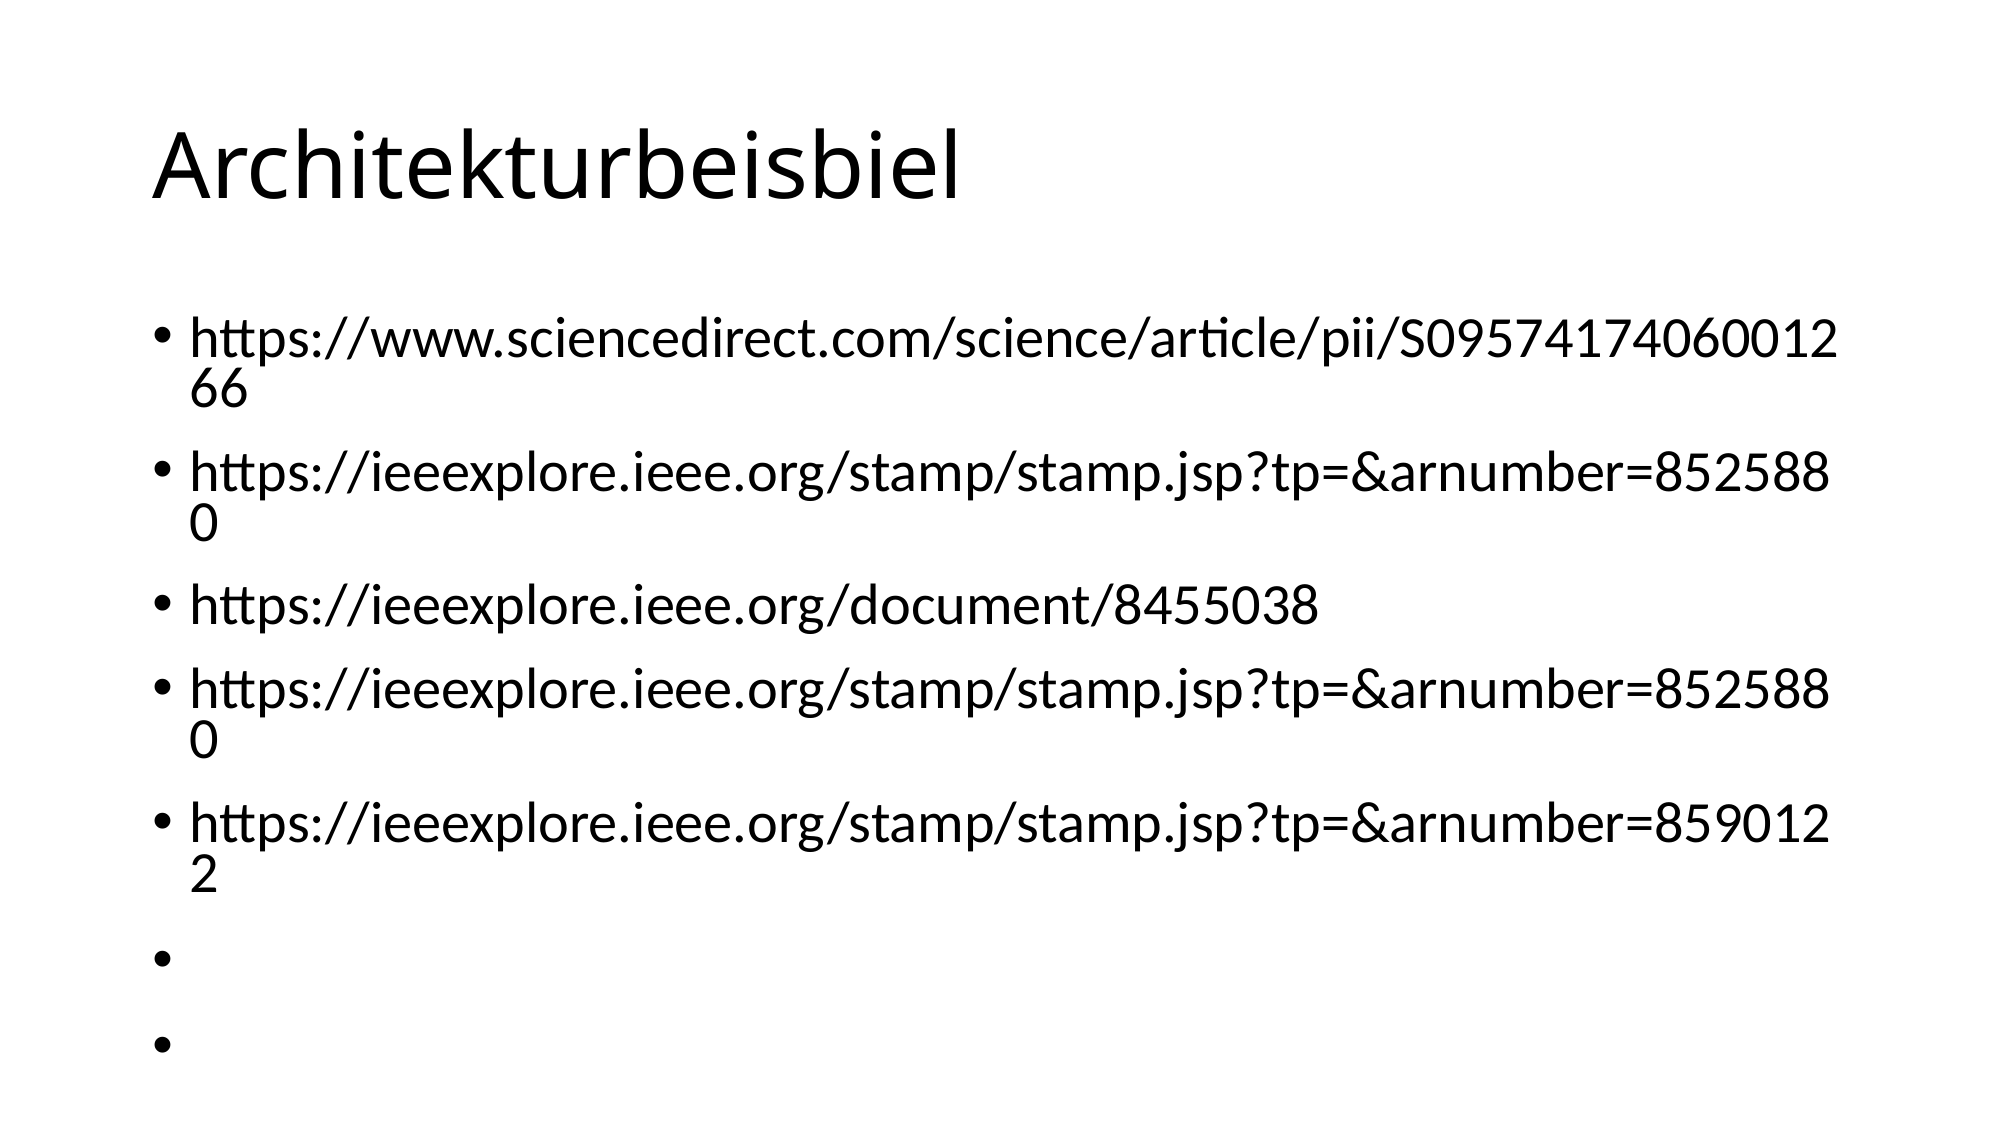

# Architekturbeisbiel
https://www.sciencedirect.com/science/article/pii/S0957417406001266
https://ieeexplore.ieee.org/stamp/stamp.jsp?tp=&arnumber=8525880
https://ieeexplore.ieee.org/document/8455038
https://ieeexplore.ieee.org/stamp/stamp.jsp?tp=&arnumber=8525880
https://ieeexplore.ieee.org/stamp/stamp.jsp?tp=&arnumber=8590122